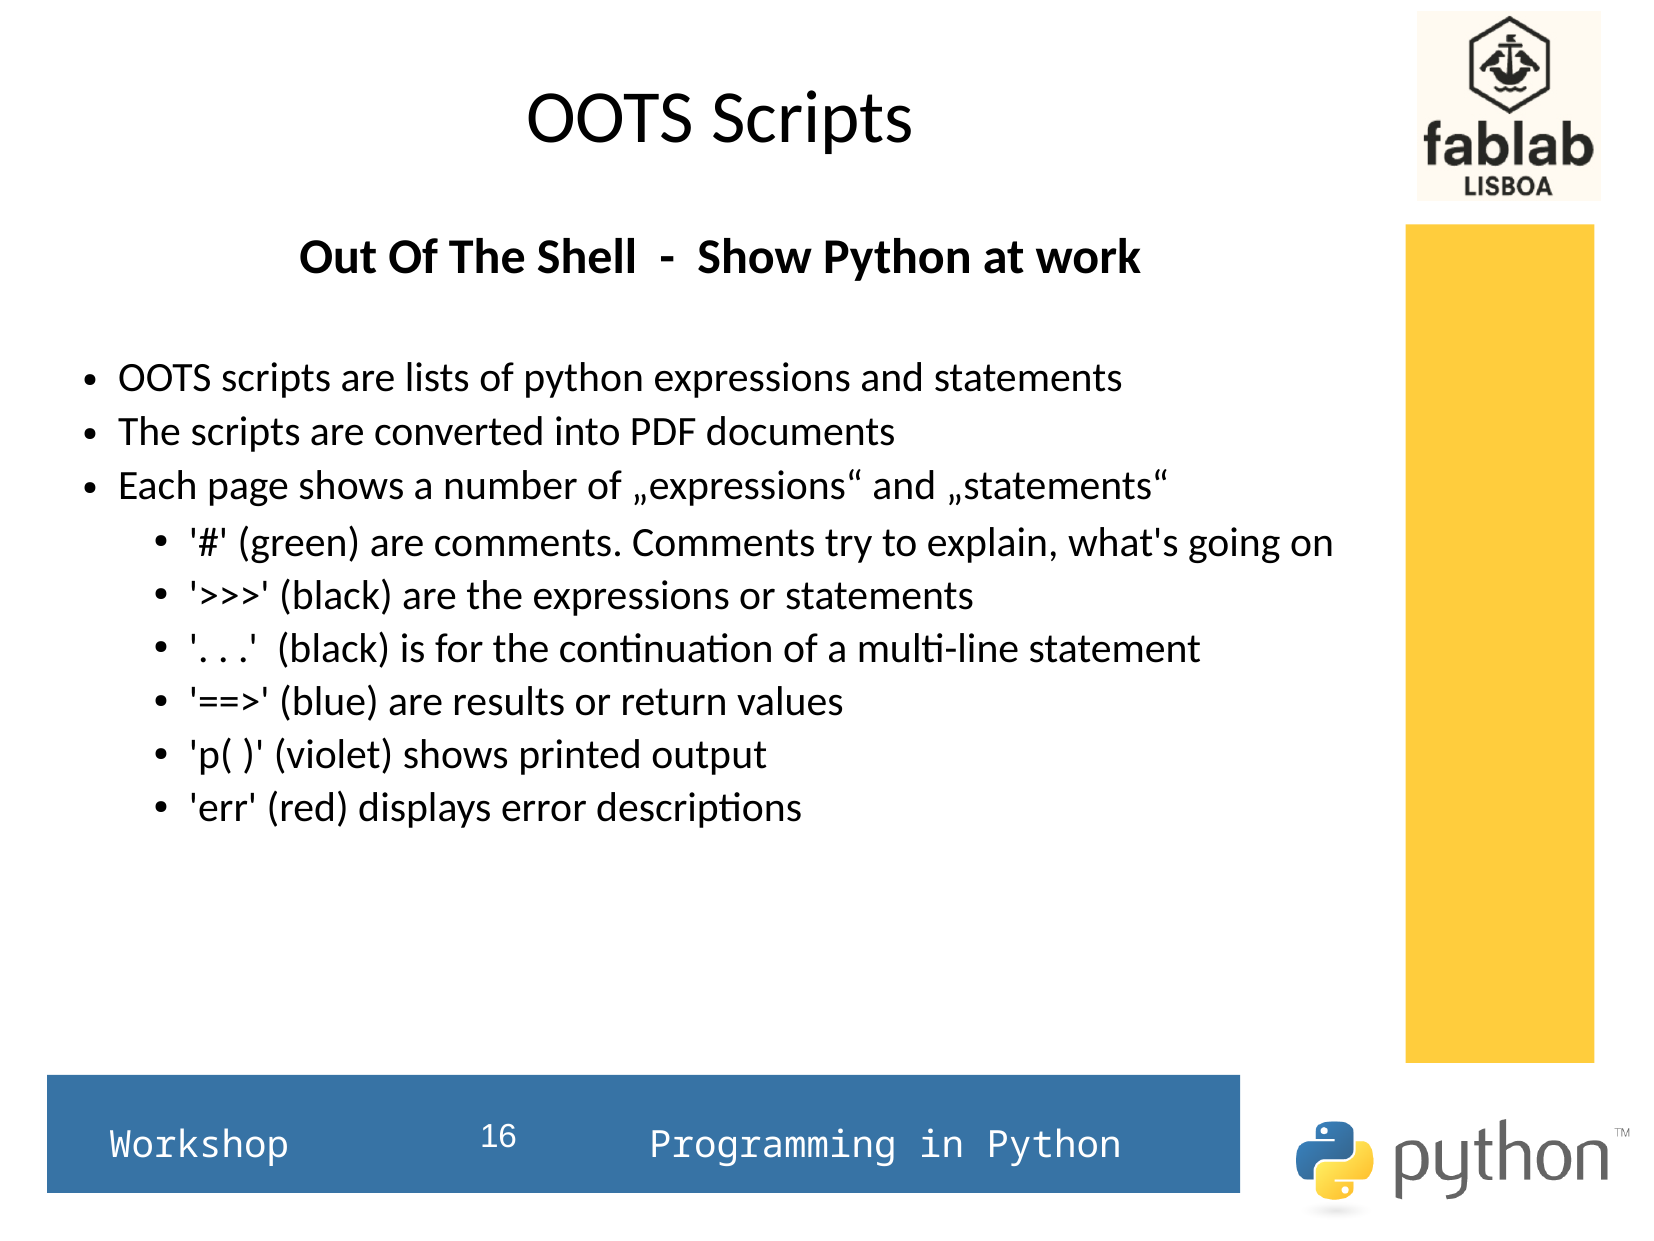

# OOTS Scripts
Out Of The Shell - Show Python at work
OOTS scripts are lists of python expressions and statements
The scripts are converted into PDF documents
Each page shows a number of „expressions“ and „statements“
'#' (green) are comments. Comments try to explain, what's going on
'>>>' (black) are the expressions or statements
'. . .' (black) is for the continuation of a multi-line statement
'==>' (blue) are results or return values
'p( )' (violet) shows printed output
'err' (red) displays error descriptions
Workshop Programming in Python